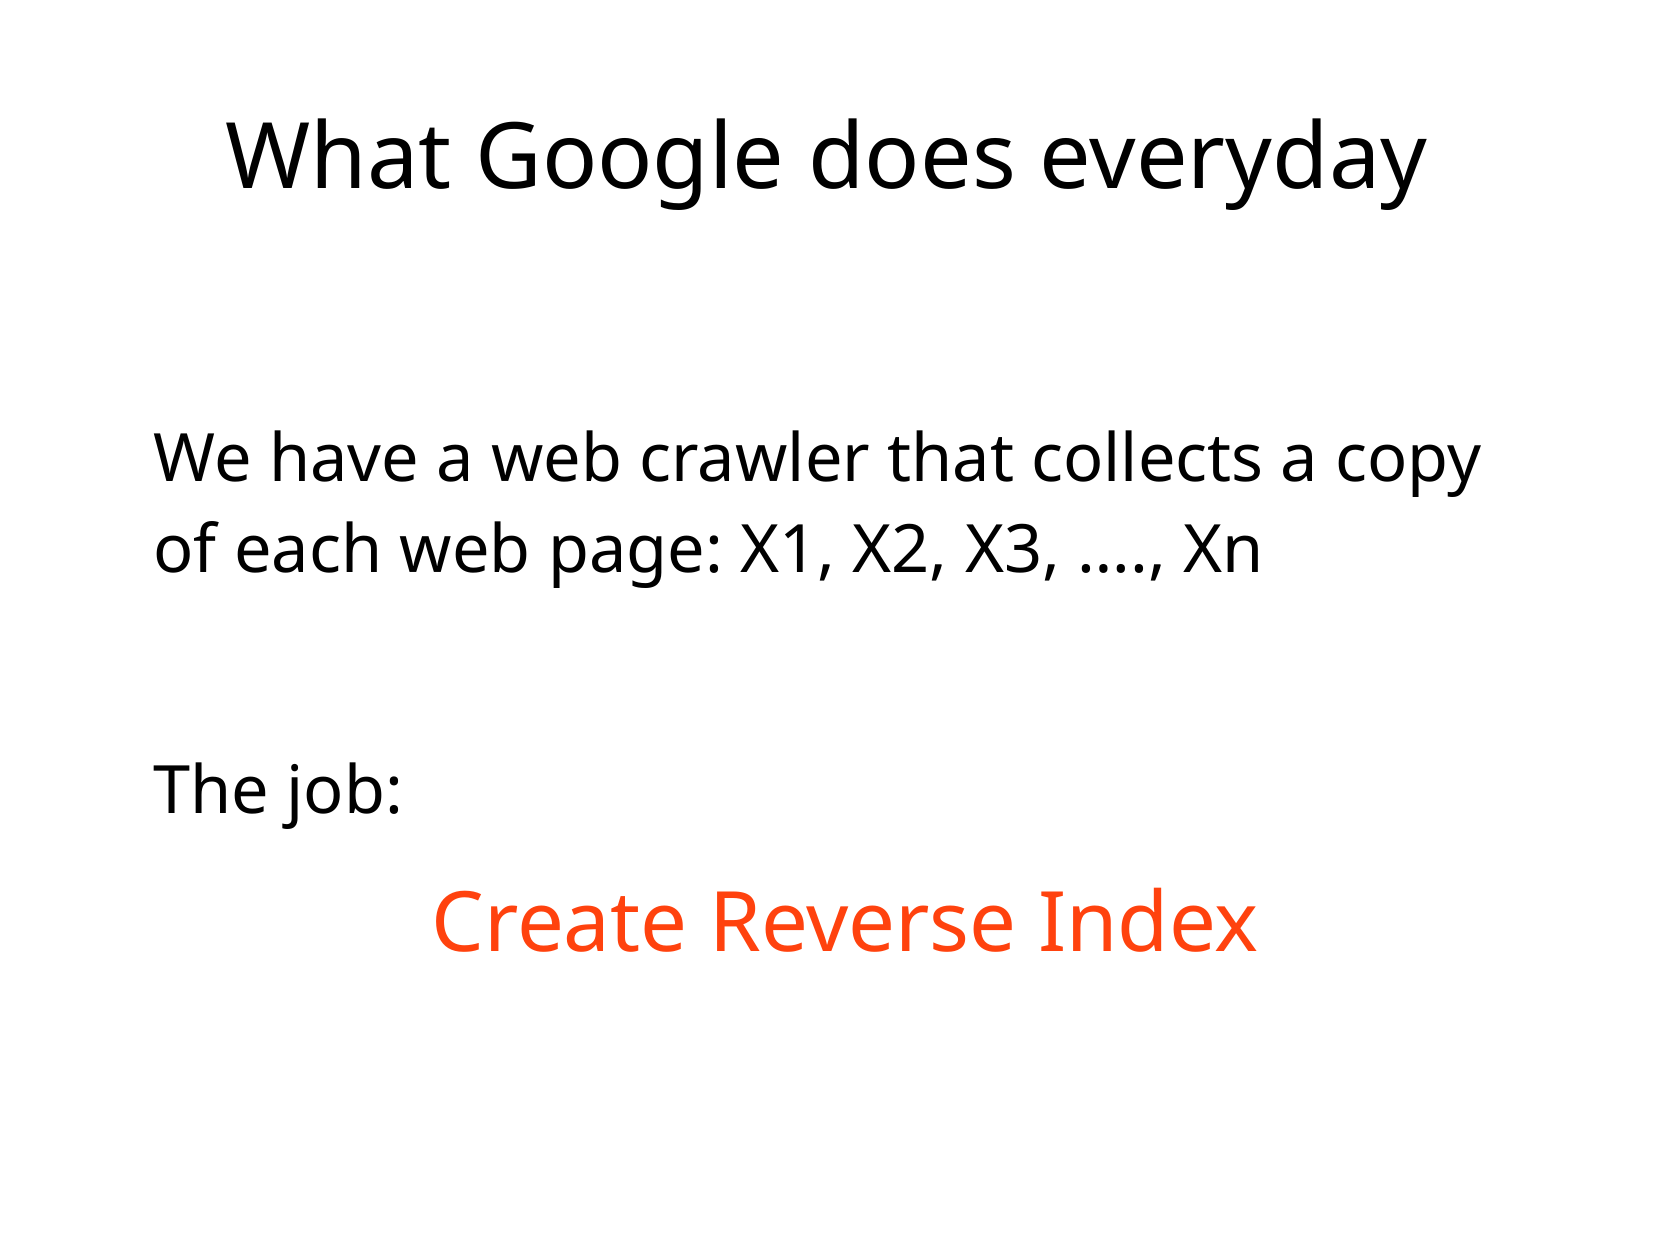

# What Google does everyday
We have a web crawler that collects a copy of each web page: X1, X2, X3, …., Xn
The job:
Create Reverse Index